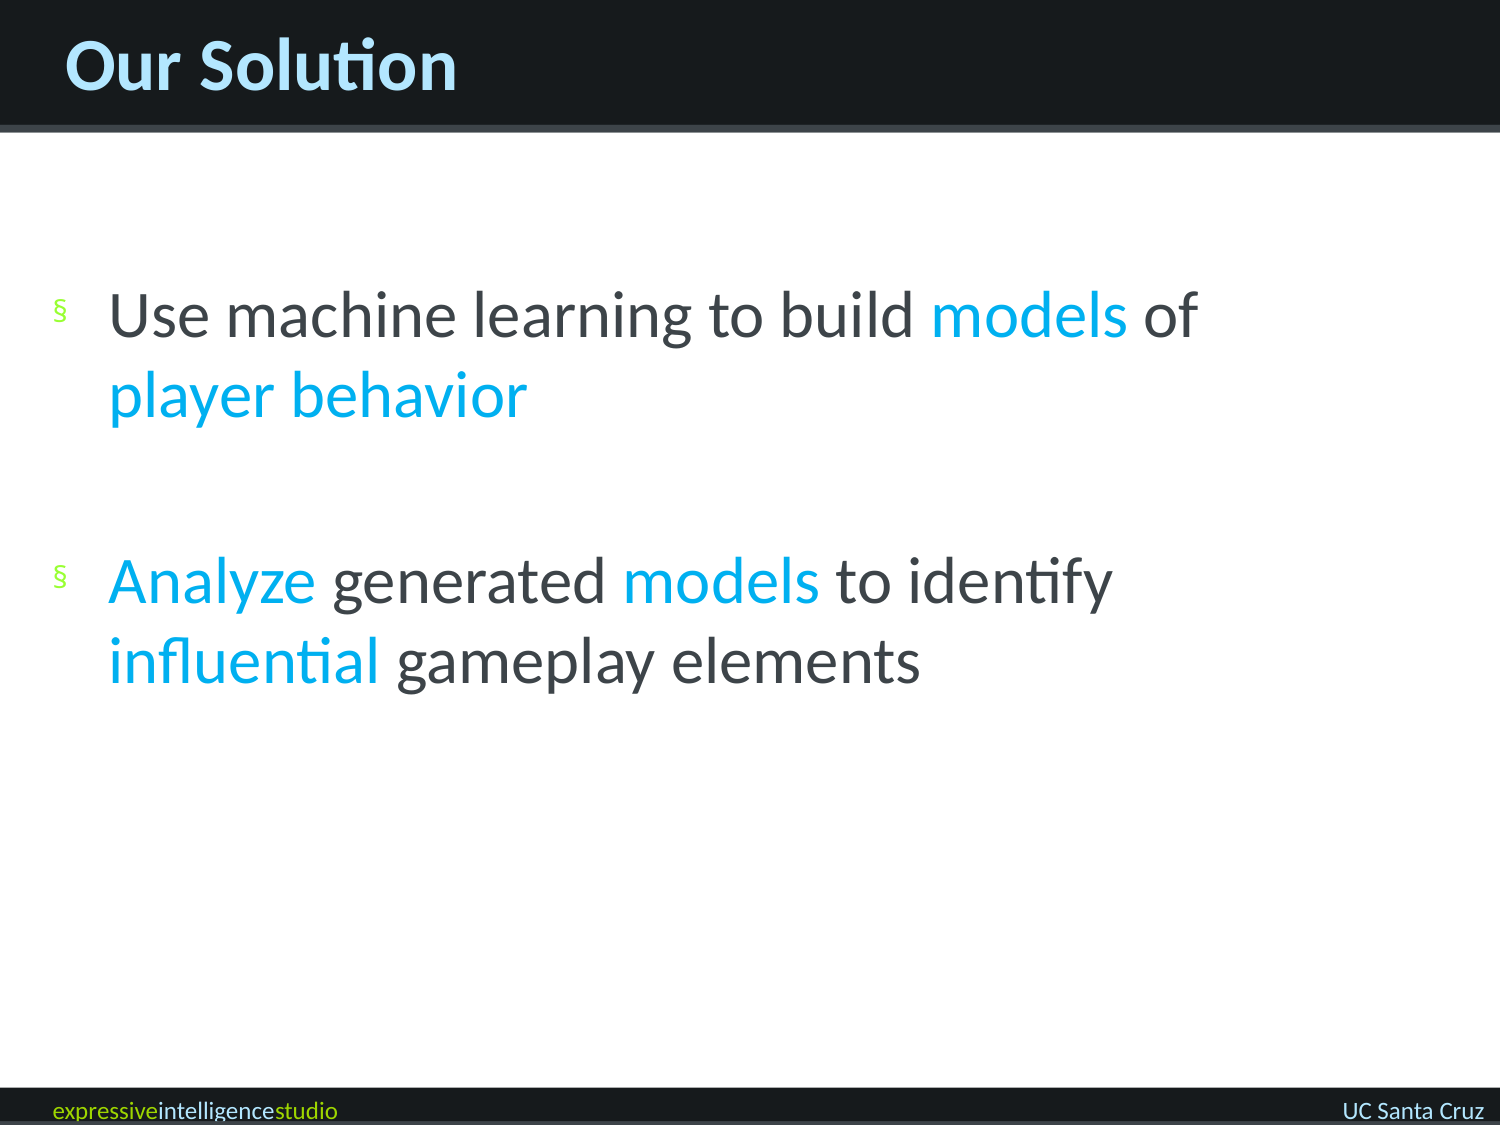

# Our Solution
Use machine learning to build models of player behavior
Analyze generated models to identify influential gameplay elements